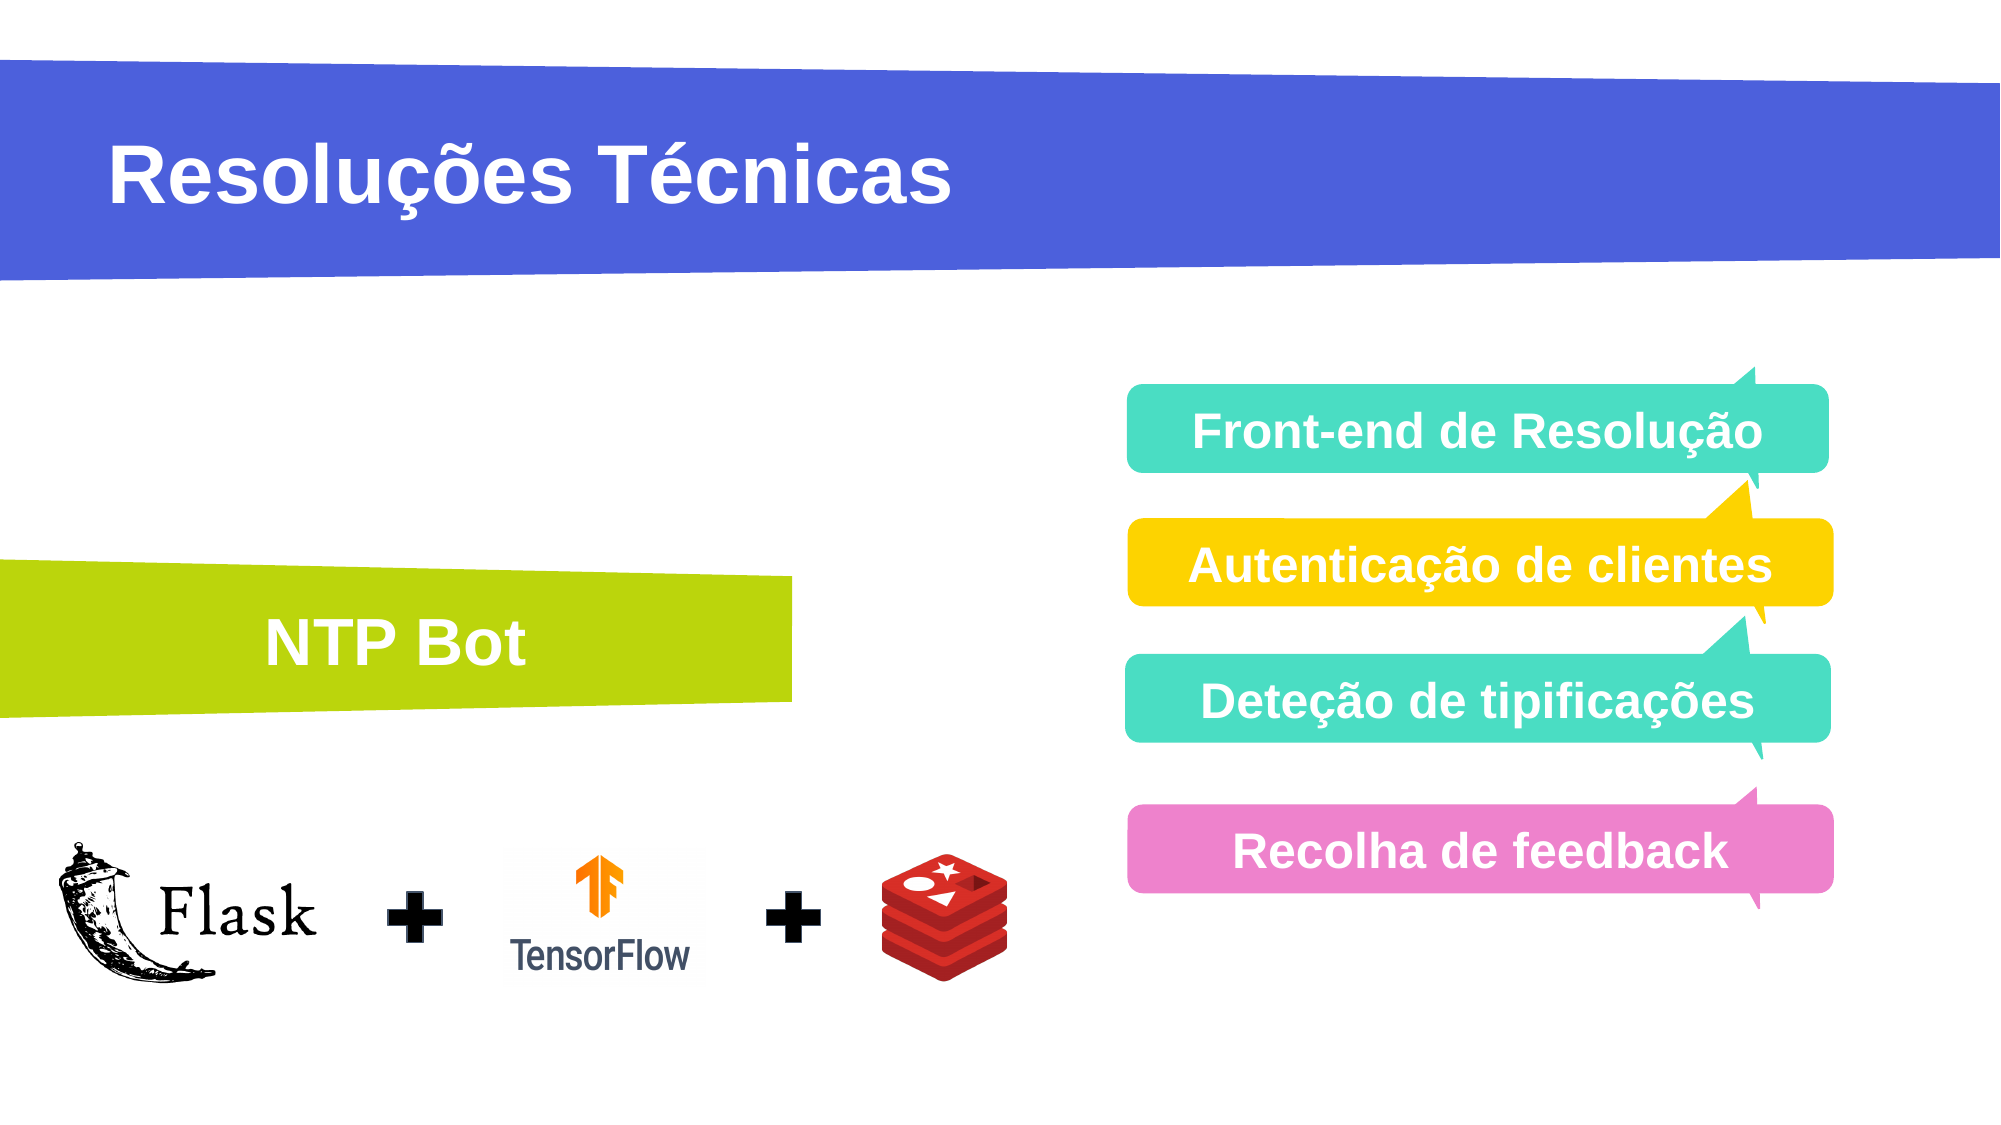

Resoluções Técnicas
Front-end de Resolução
Autenticação de clientes
NTP Bot
Deteção de tipificações
Recolha de feedback